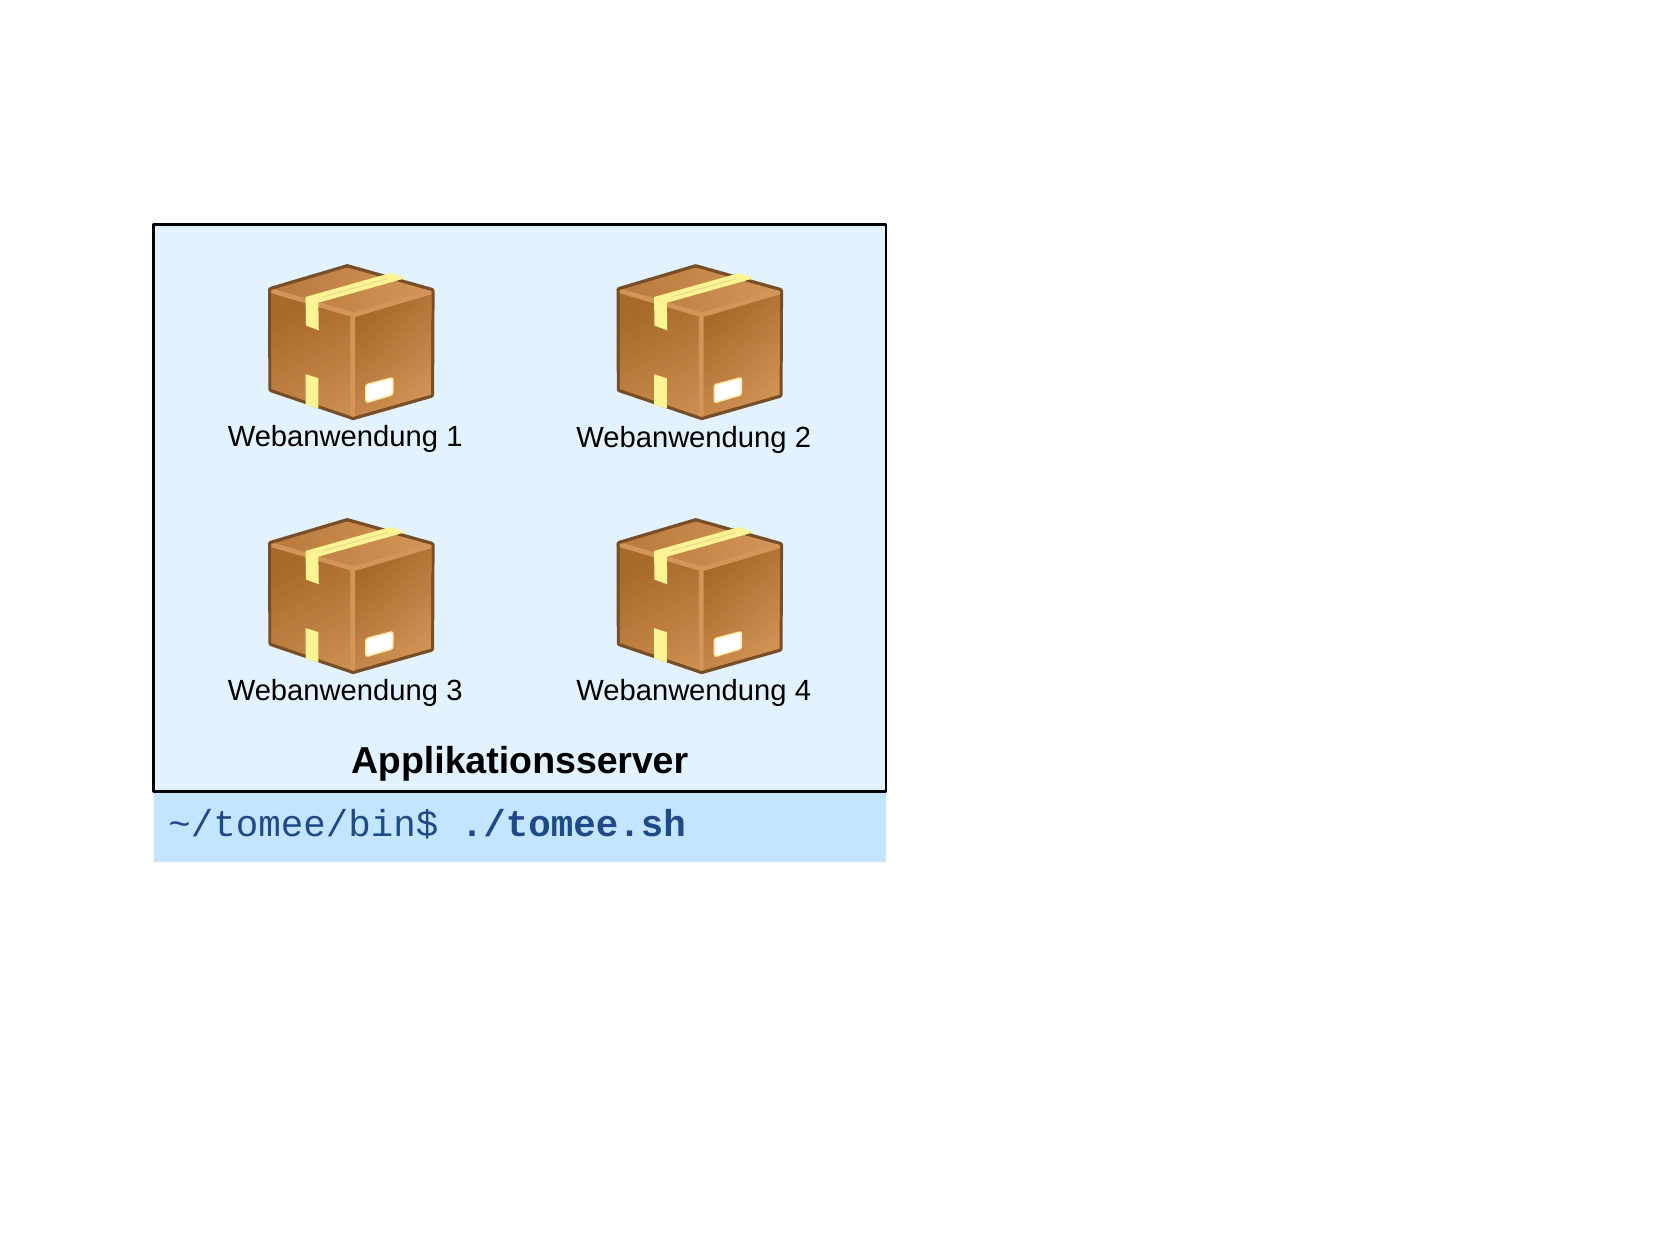

Webanwendung 1
Webanwendung 2
Webanwendung 3
Webanwendung 4
Applikationsserver
~/tomee/bin$ ./tomee.sh